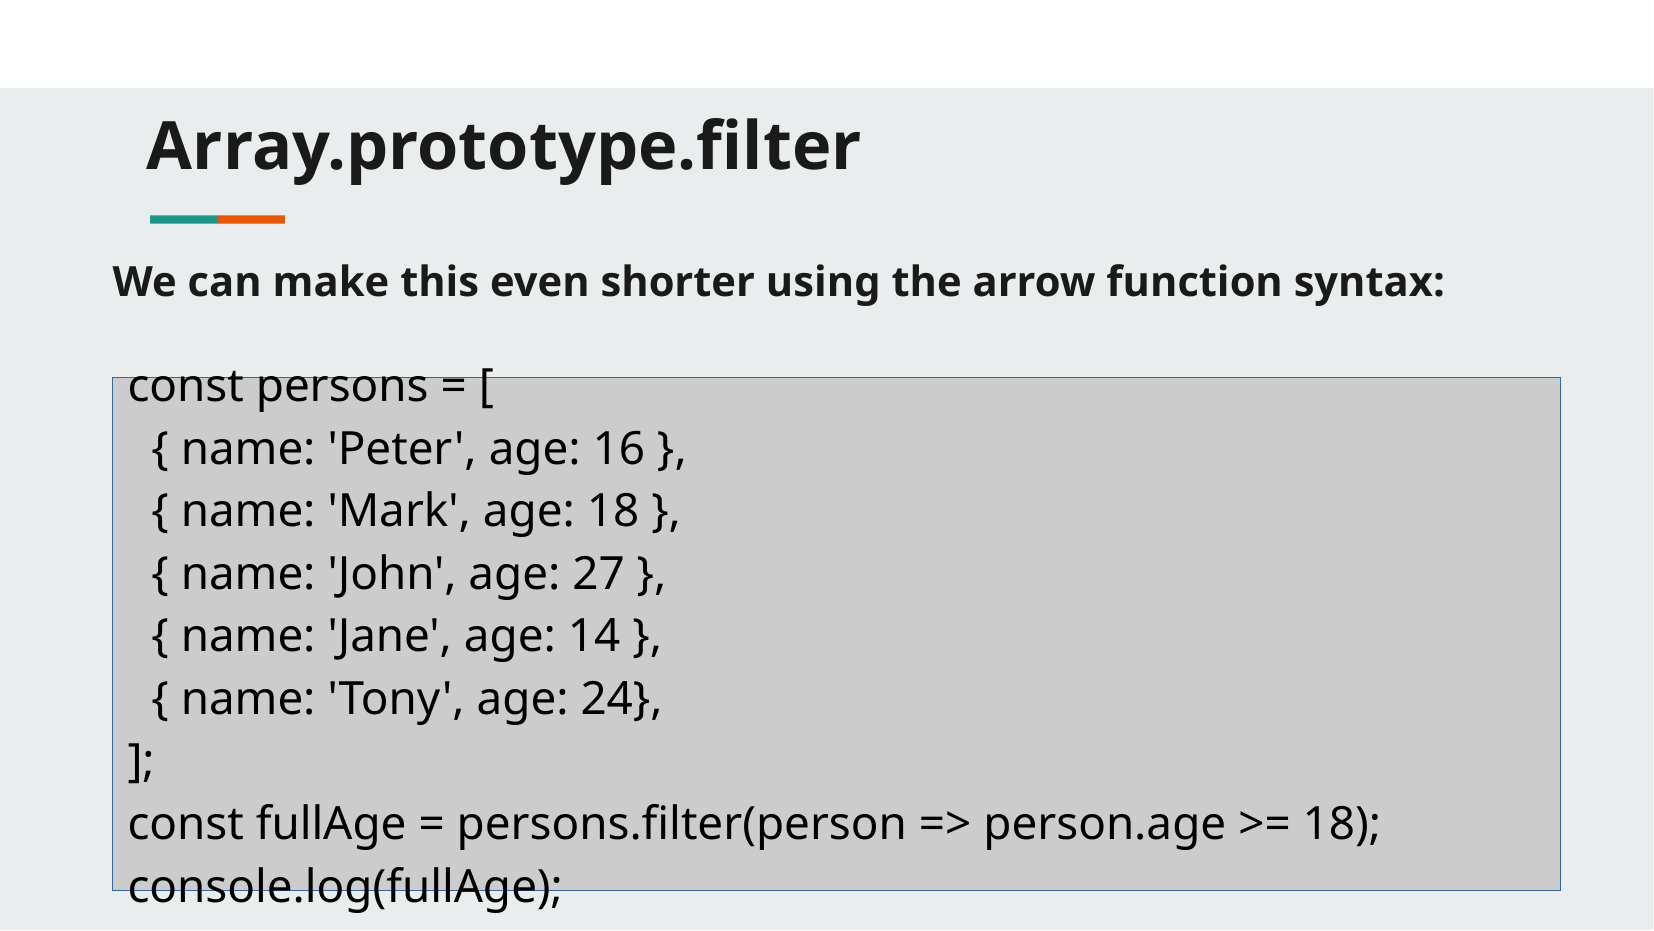

# Array.prototype.filter
We can make this even shorter using the arrow function syntax:
const persons = [
 { name: 'Peter', age: 16 },
 { name: 'Mark', age: 18 },
 { name: 'John', age: 27 },
 { name: 'Jane', age: 14 },
 { name: 'Tony', age: 24},
];
const fullAge = persons.filter(person => person.age >= 18);
console.log(fullAge);